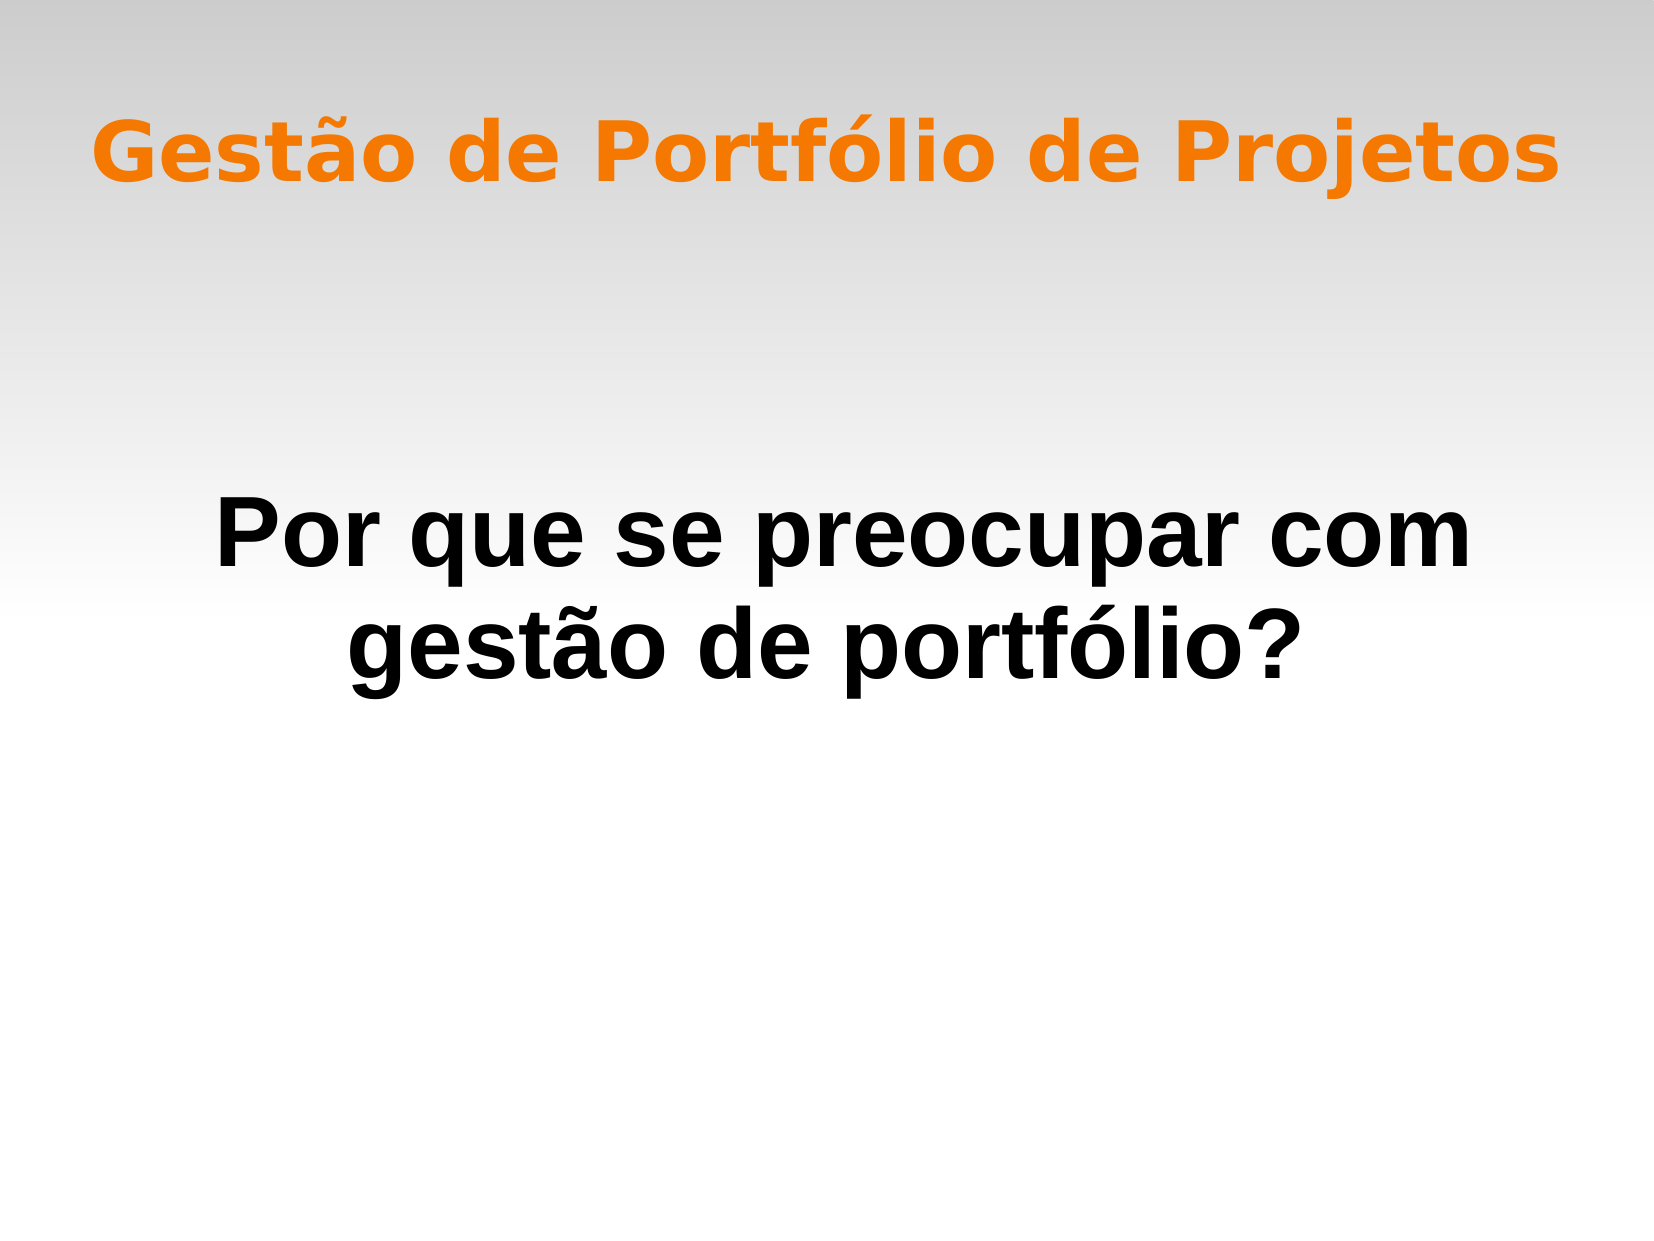

# Gestão de Portfólio de Projetos
Por que se preocupar com gestão de portfólio?